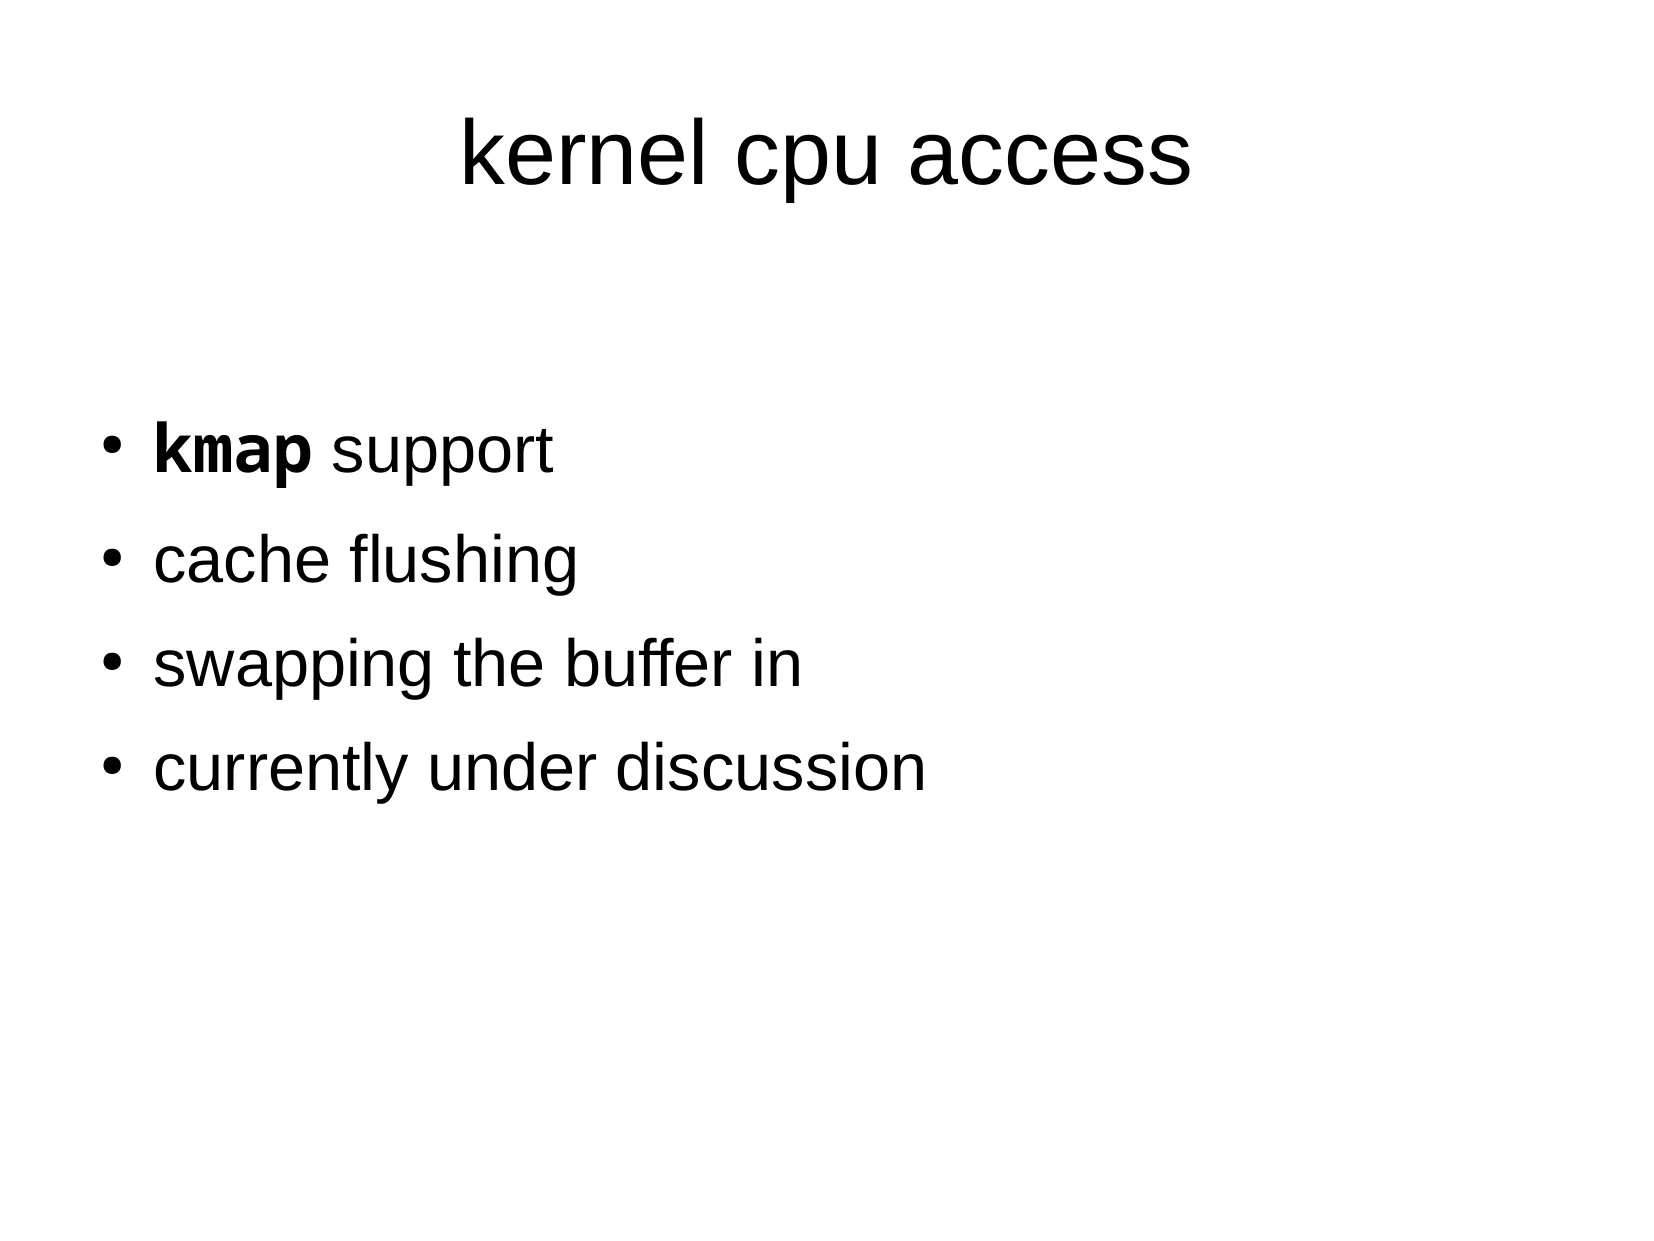

# kernel cpu access
kmap support
cache flushing
swapping the buffer in
currently under discussion